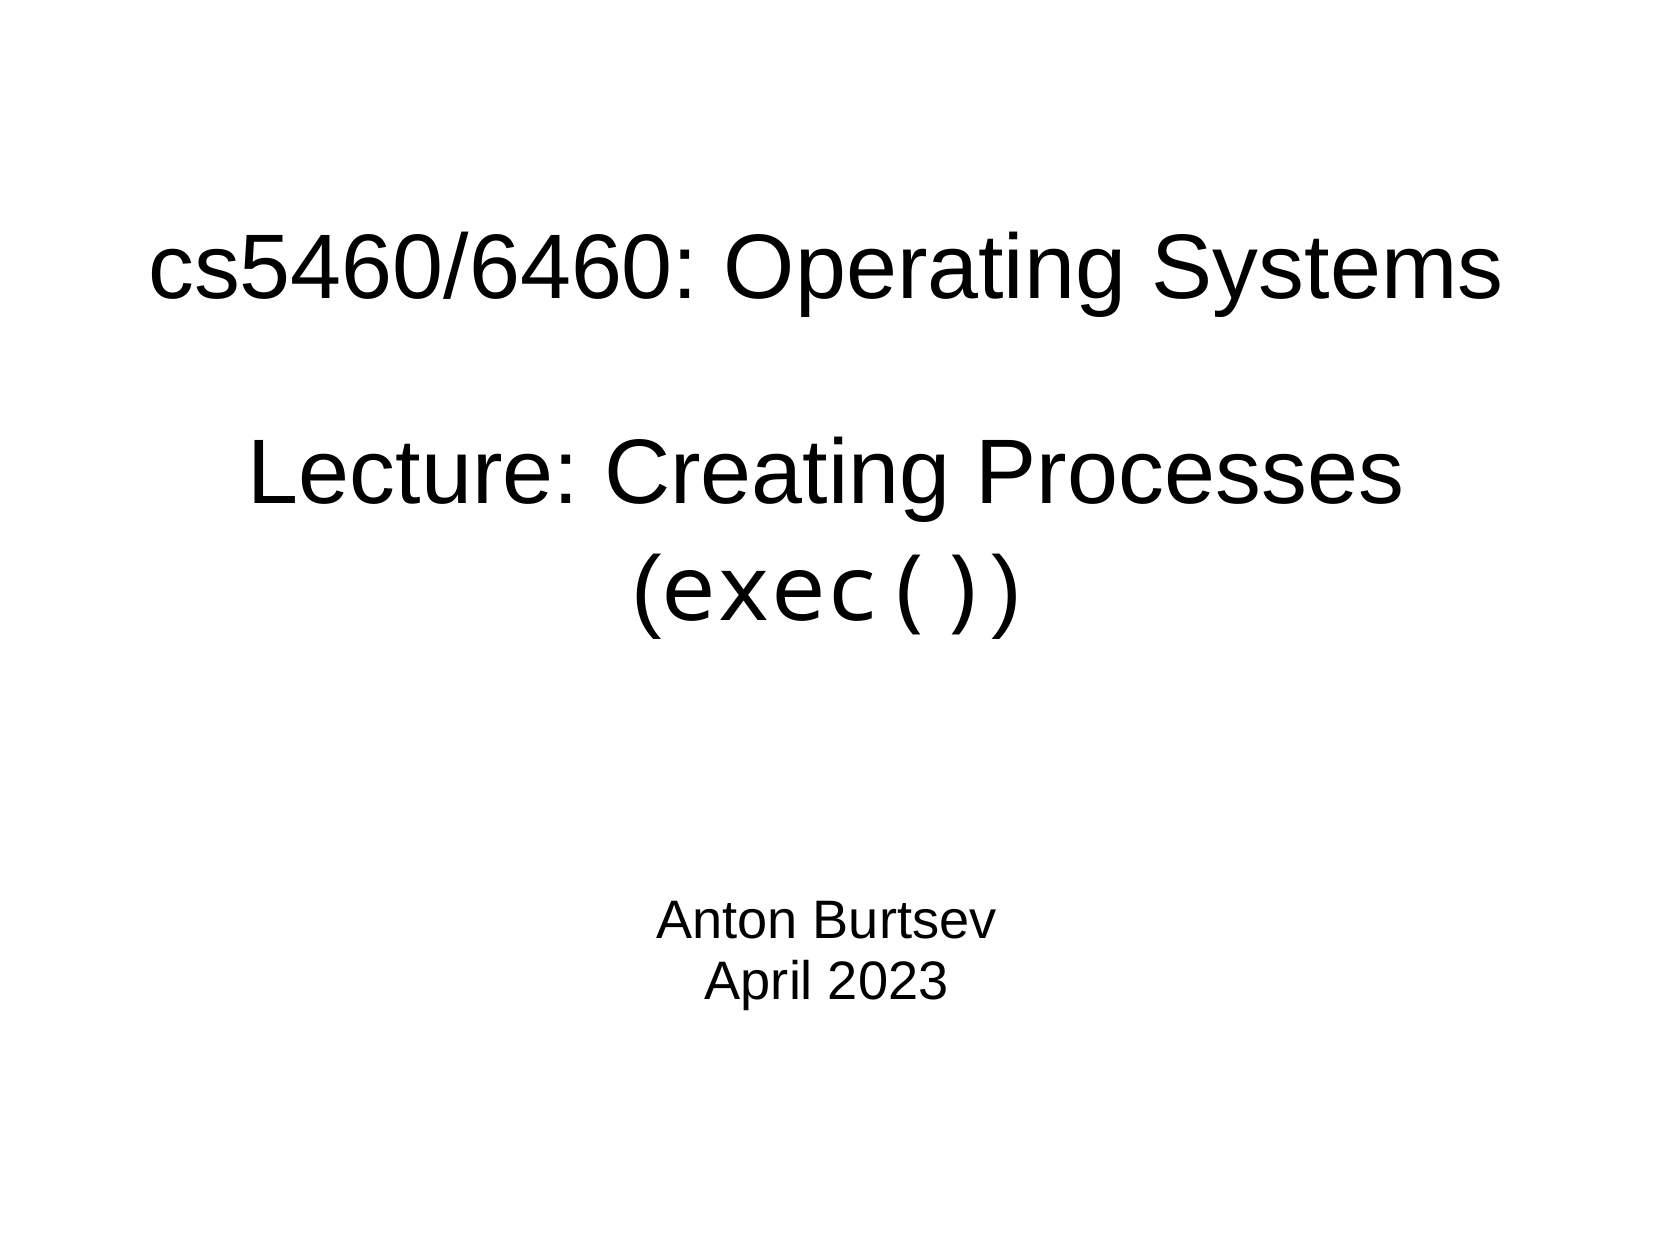

# cs5460/6460: Operating Systems Lecture: Creating Processes (exec())
Anton Burtsev
April 2023